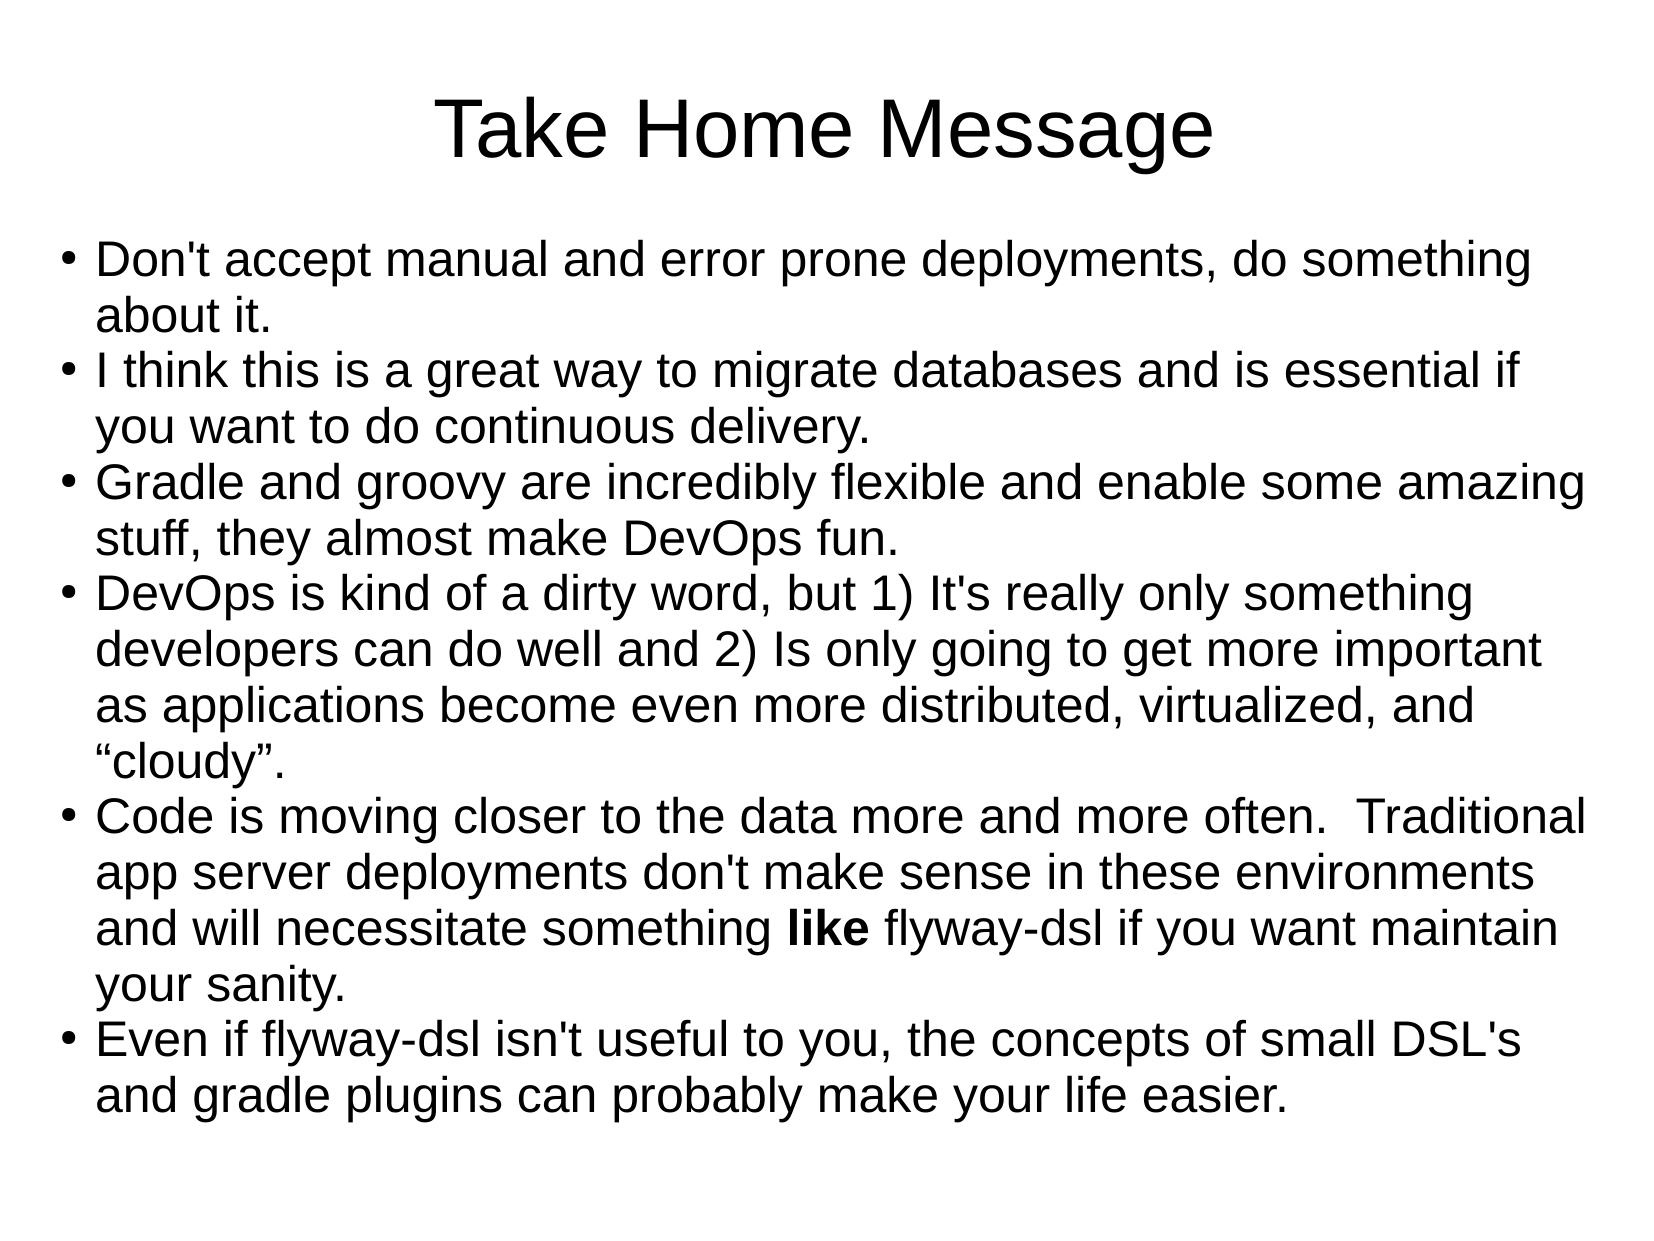

Take Home Message
Don't accept manual and error prone deployments, do something about it.
I think this is a great way to migrate databases and is essential if you want to do continuous delivery.
Gradle and groovy are incredibly flexible and enable some amazing stuff, they almost make DevOps fun.
DevOps is kind of a dirty word, but 1) It's really only something developers can do well and 2) Is only going to get more important as applications become even more distributed, virtualized, and “cloudy”.
Code is moving closer to the data more and more often. Traditional app server deployments don't make sense in these environments and will necessitate something like flyway-dsl if you want maintain your sanity.
Even if flyway-dsl isn't useful to you, the concepts of small DSL's and gradle plugins can probably make your life easier.